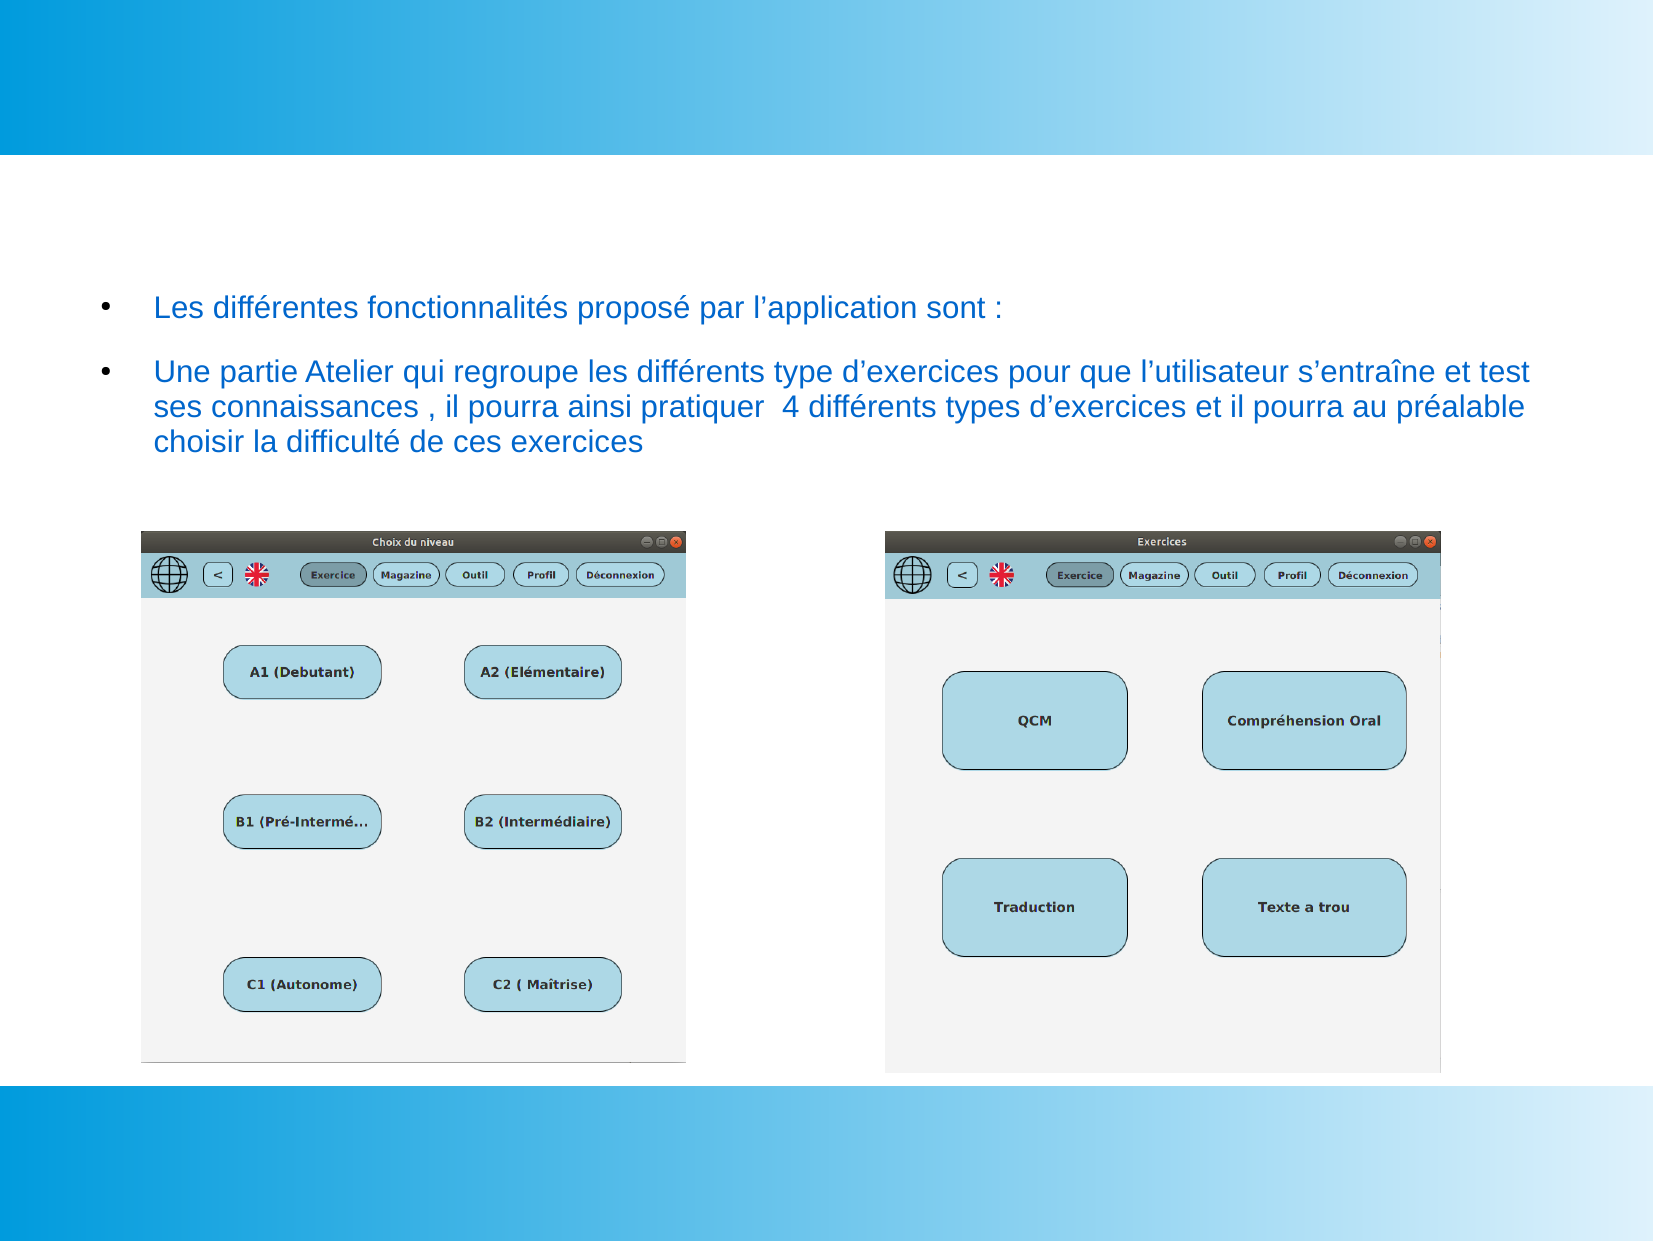

#
Les différentes fonctionnalités proposé par l’application sont :
Une partie Atelier qui regroupe les différents type d’exercices pour que l’utilisateur s’entraîne et test ses connaissances , il pourra ainsi pratiquer 4 différents types d’exercices et il pourra au préalable choisir la difficulté de ces exercices